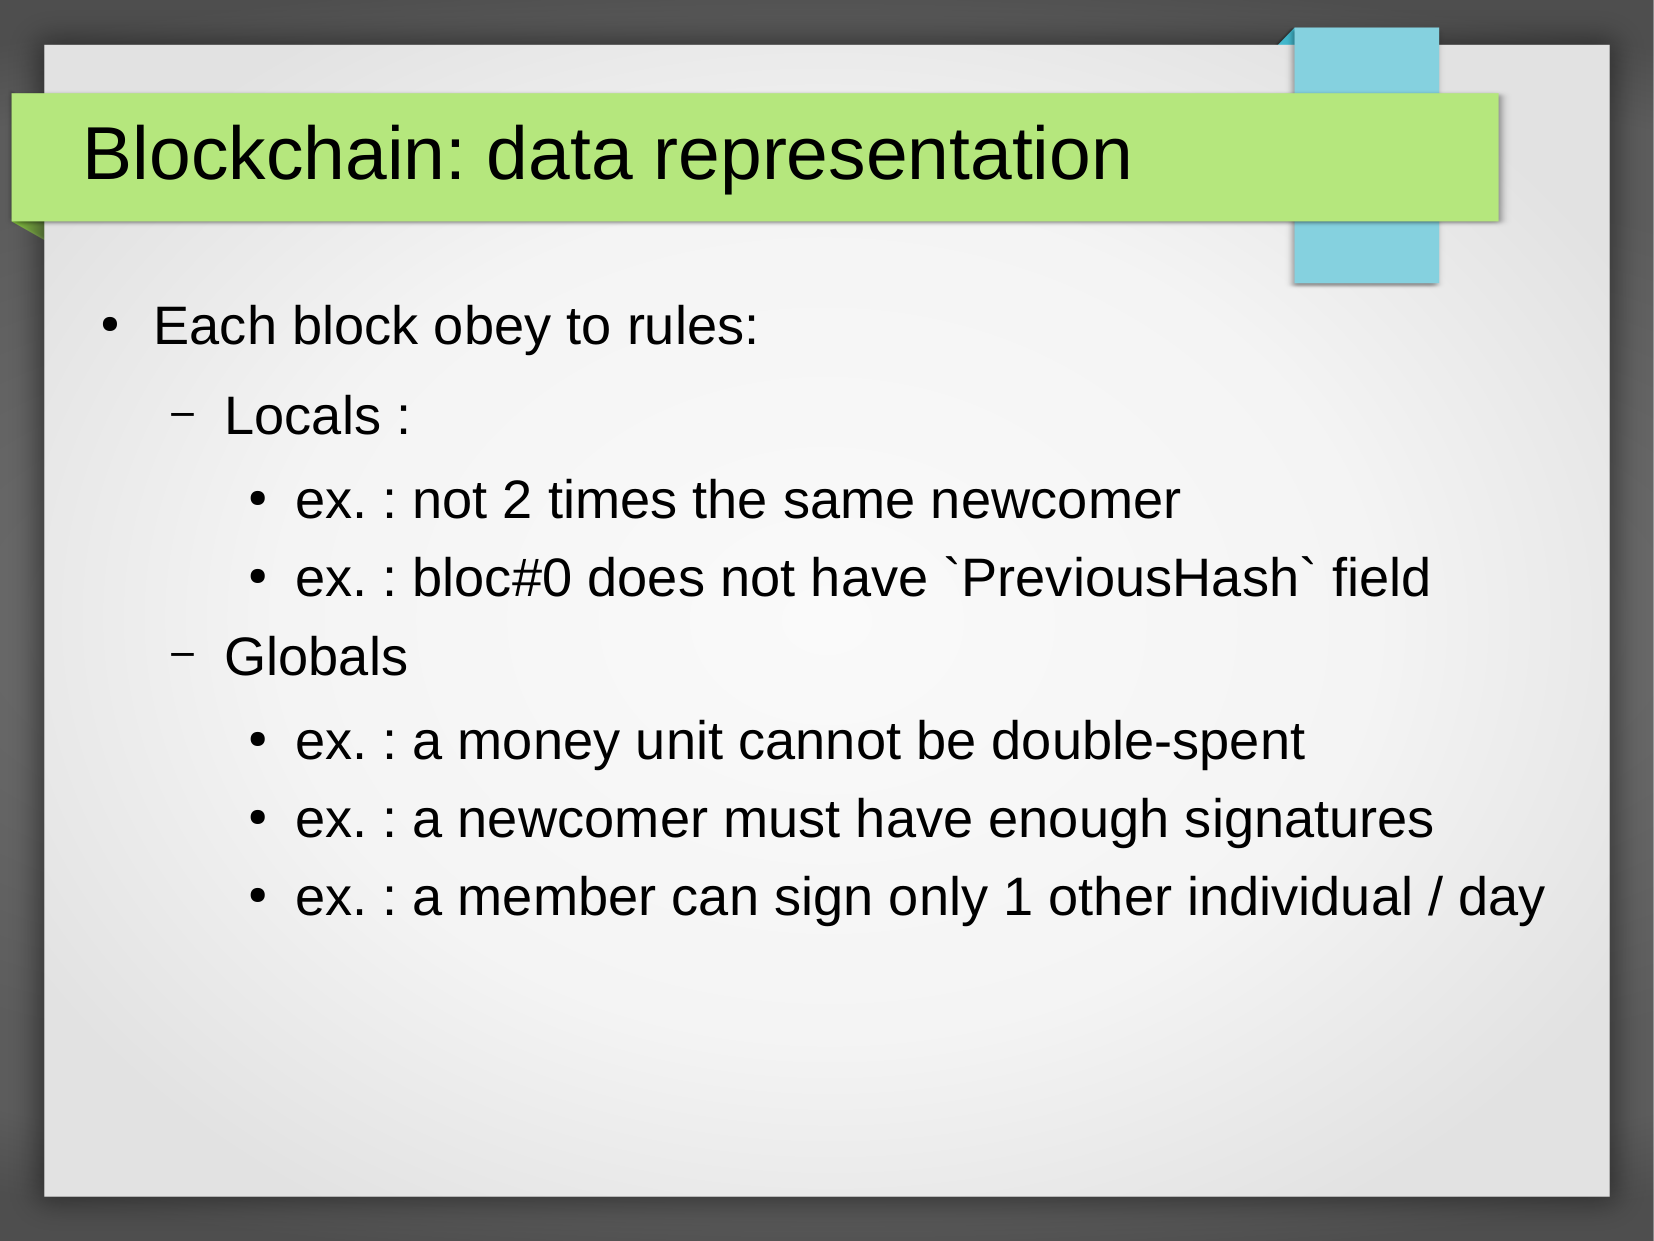

# Blockchain: data representation
Each block obey to rules:
Locals :
ex. : not 2 times the same newcomer
ex. : bloc#0 does not have `PreviousHash` field
Globals
ex. : a money unit cannot be double-spent
ex. : a newcomer must have enough signatures
ex. : a member can sign only 1 other individual / day